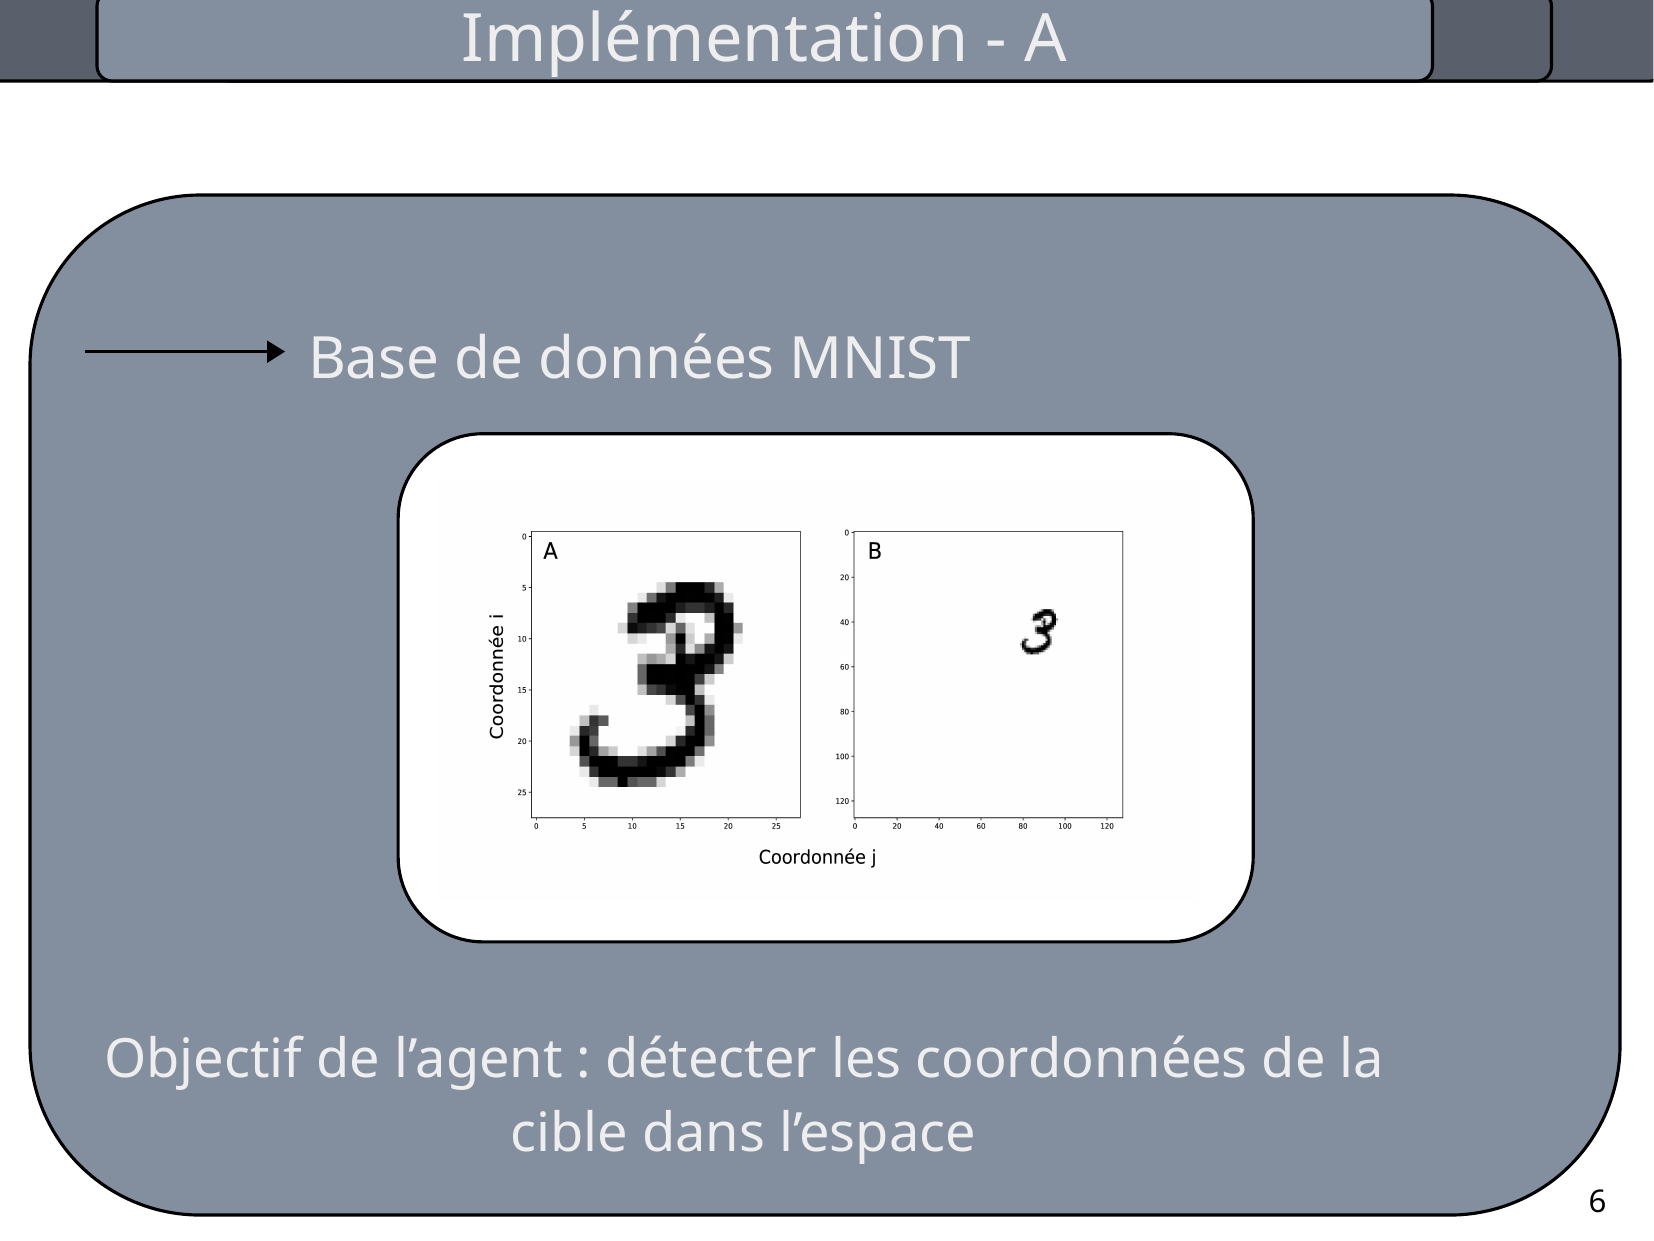

Vision
Implémentation - A
Comportement du modèle
Perspectives
Base de données MNIST
Objectif de l’agent : détecter les coordonnées de la cible dans l’espace
6